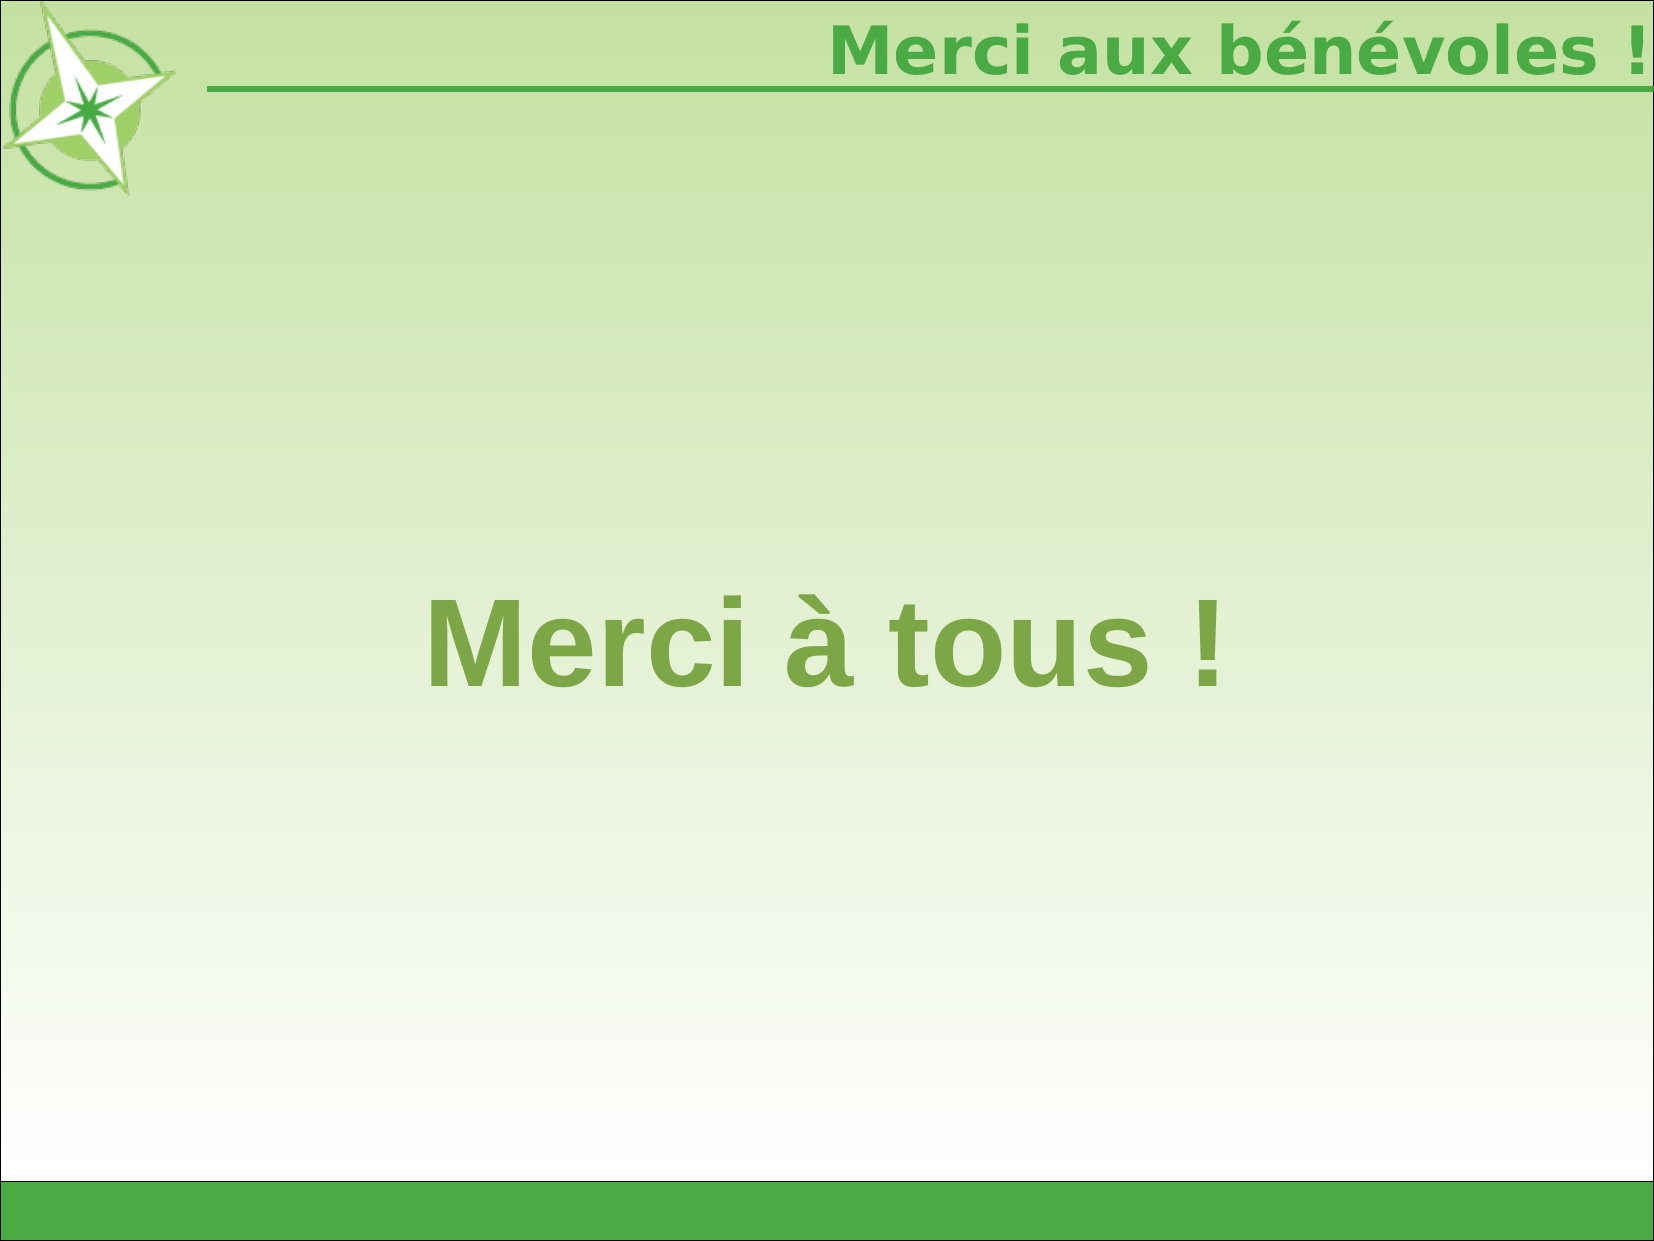

Merci aux bénévoles !
# Merci à tous !